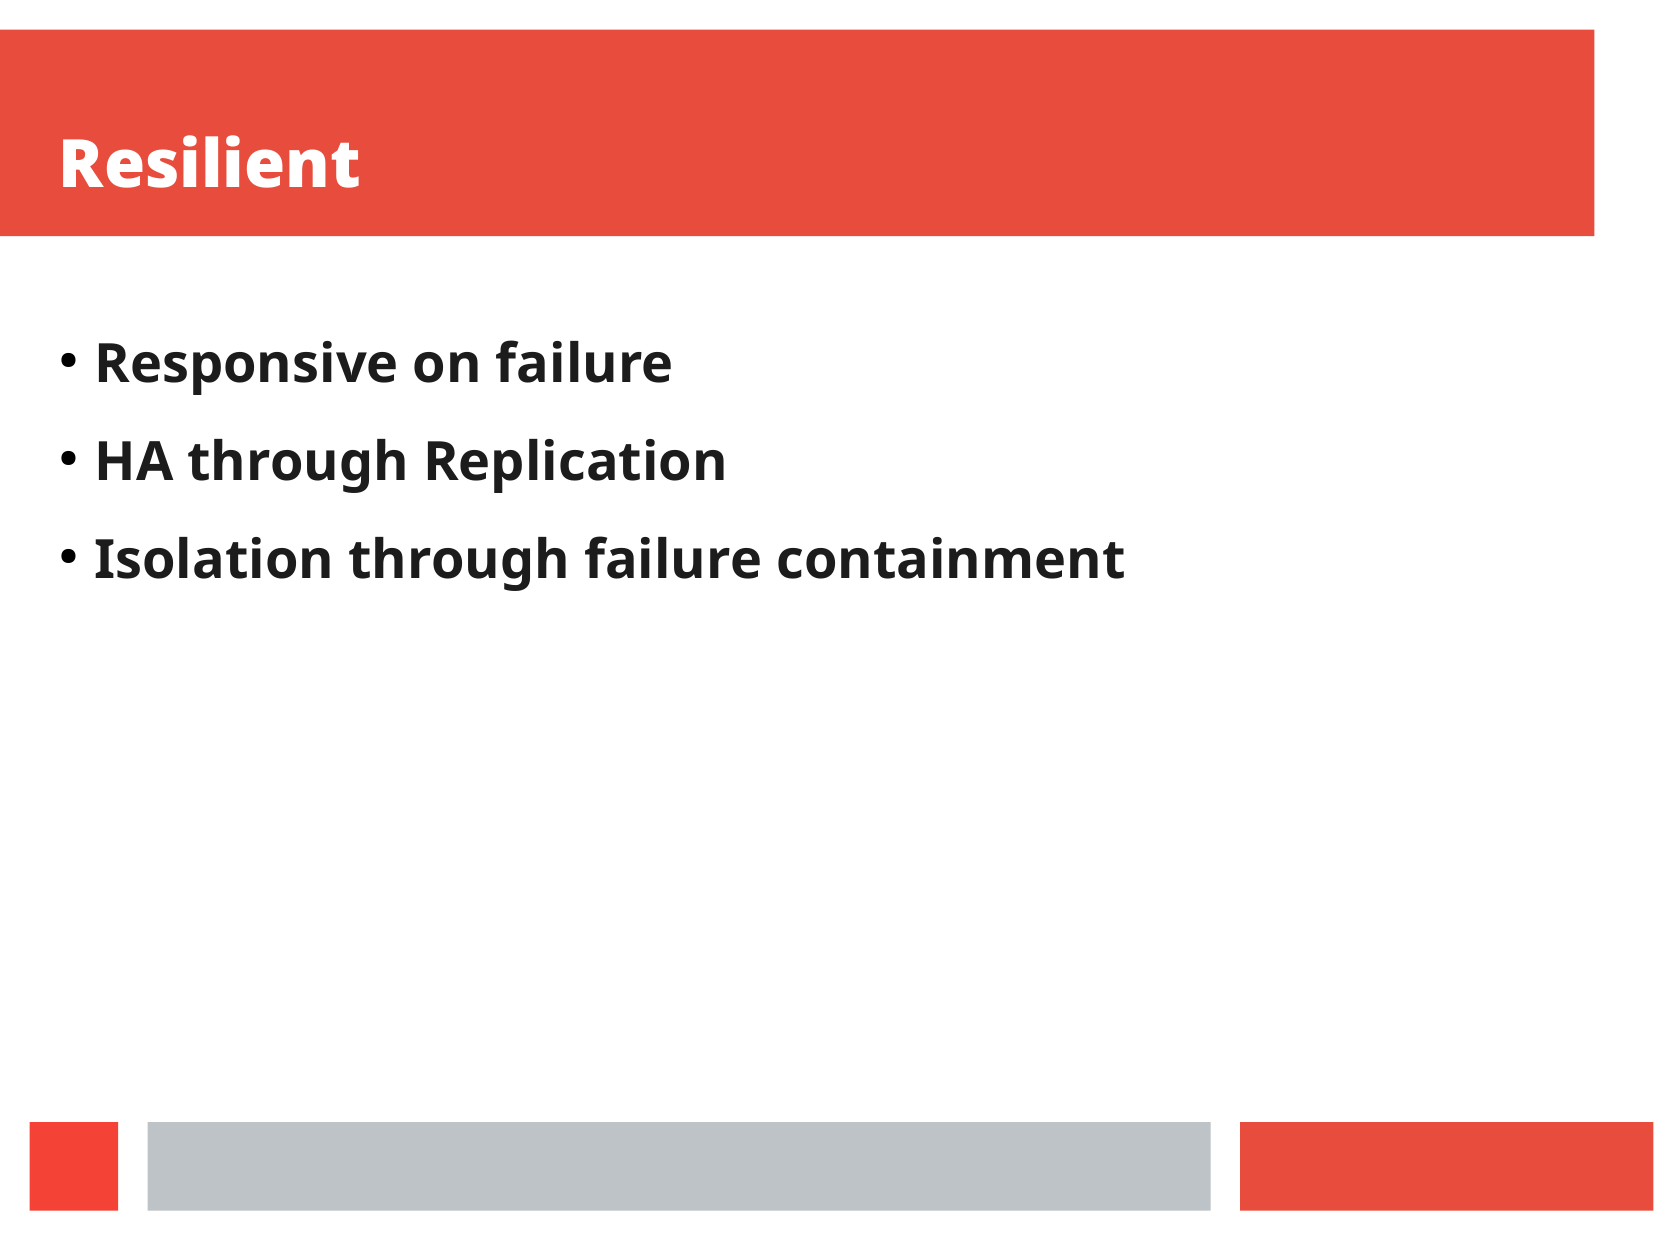

# Resilient
Responsive on failure
HA through Replication
Isolation through failure containment